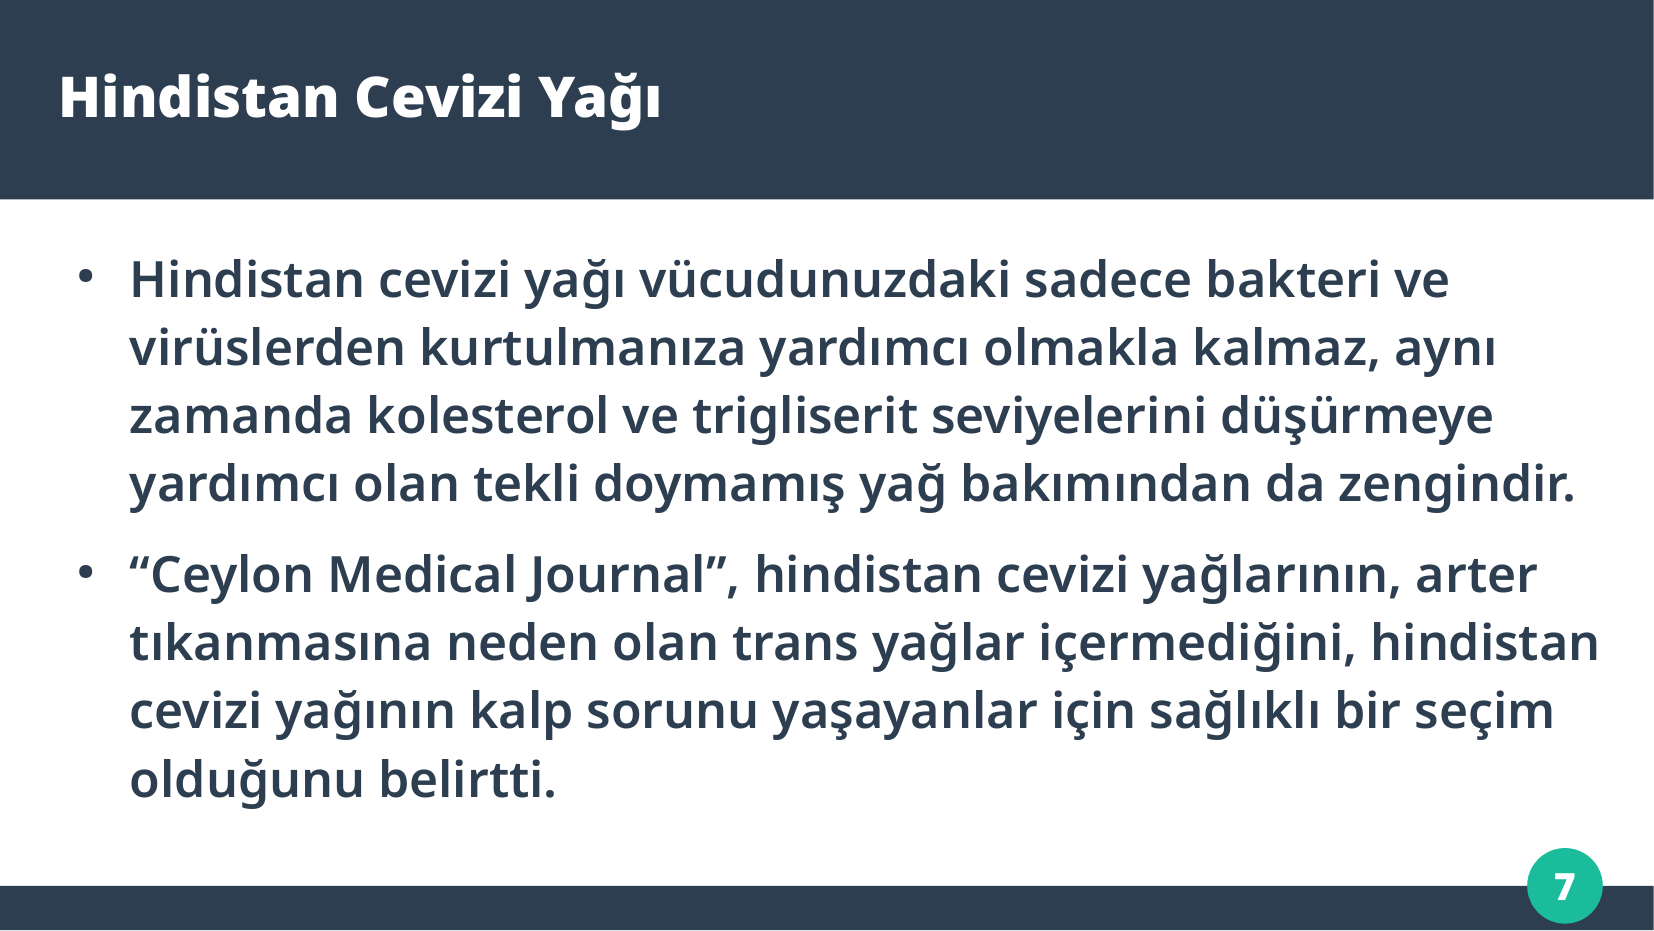

# Hindistan Cevizi Yağı
Hindistan cevizi yağı vücudunuzdaki sadece bakteri ve virüslerden kurtulmanıza yardımcı olmakla kalmaz, aynı zamanda kolesterol ve trigliserit seviyelerini düşürmeye yardımcı olan tekli doymamış yağ bakımından da zengindir.
“Ceylon Medical Journal”, hindistan cevizi yağlarının, arter tıkanmasına neden olan trans yağlar içermediğini, hindistan cevizi yağının kalp sorunu yaşayanlar için sağlıklı bir seçim olduğunu belirtti.